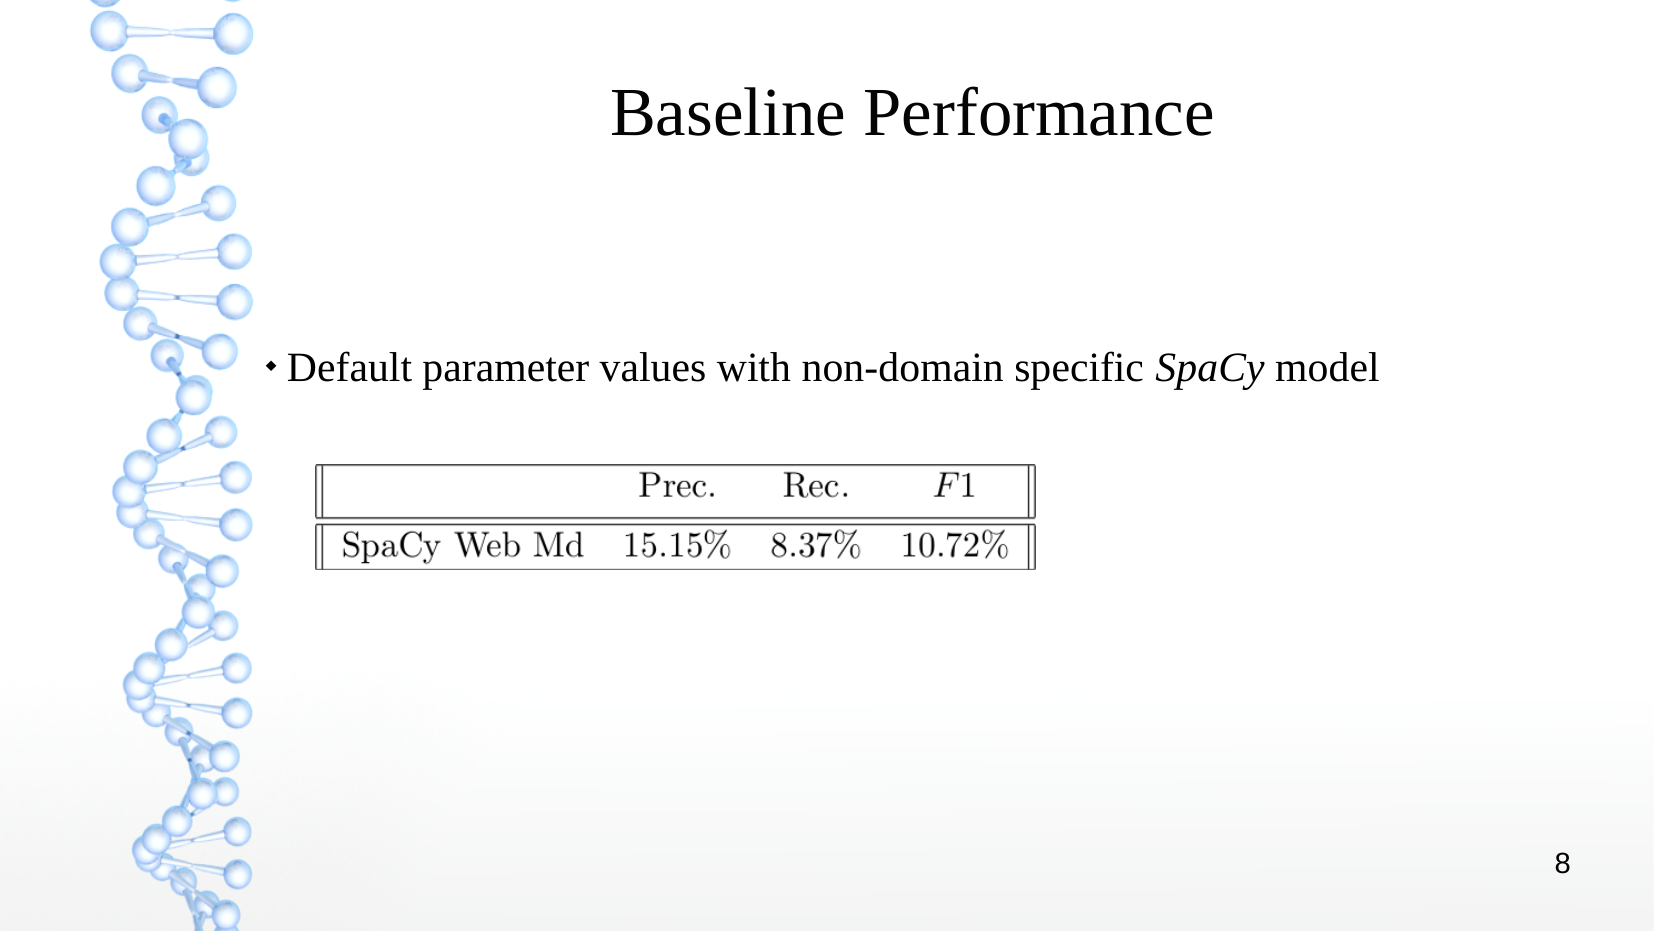

Default parameter values with non-domain specific SpaCy model
# Baseline Performance
8